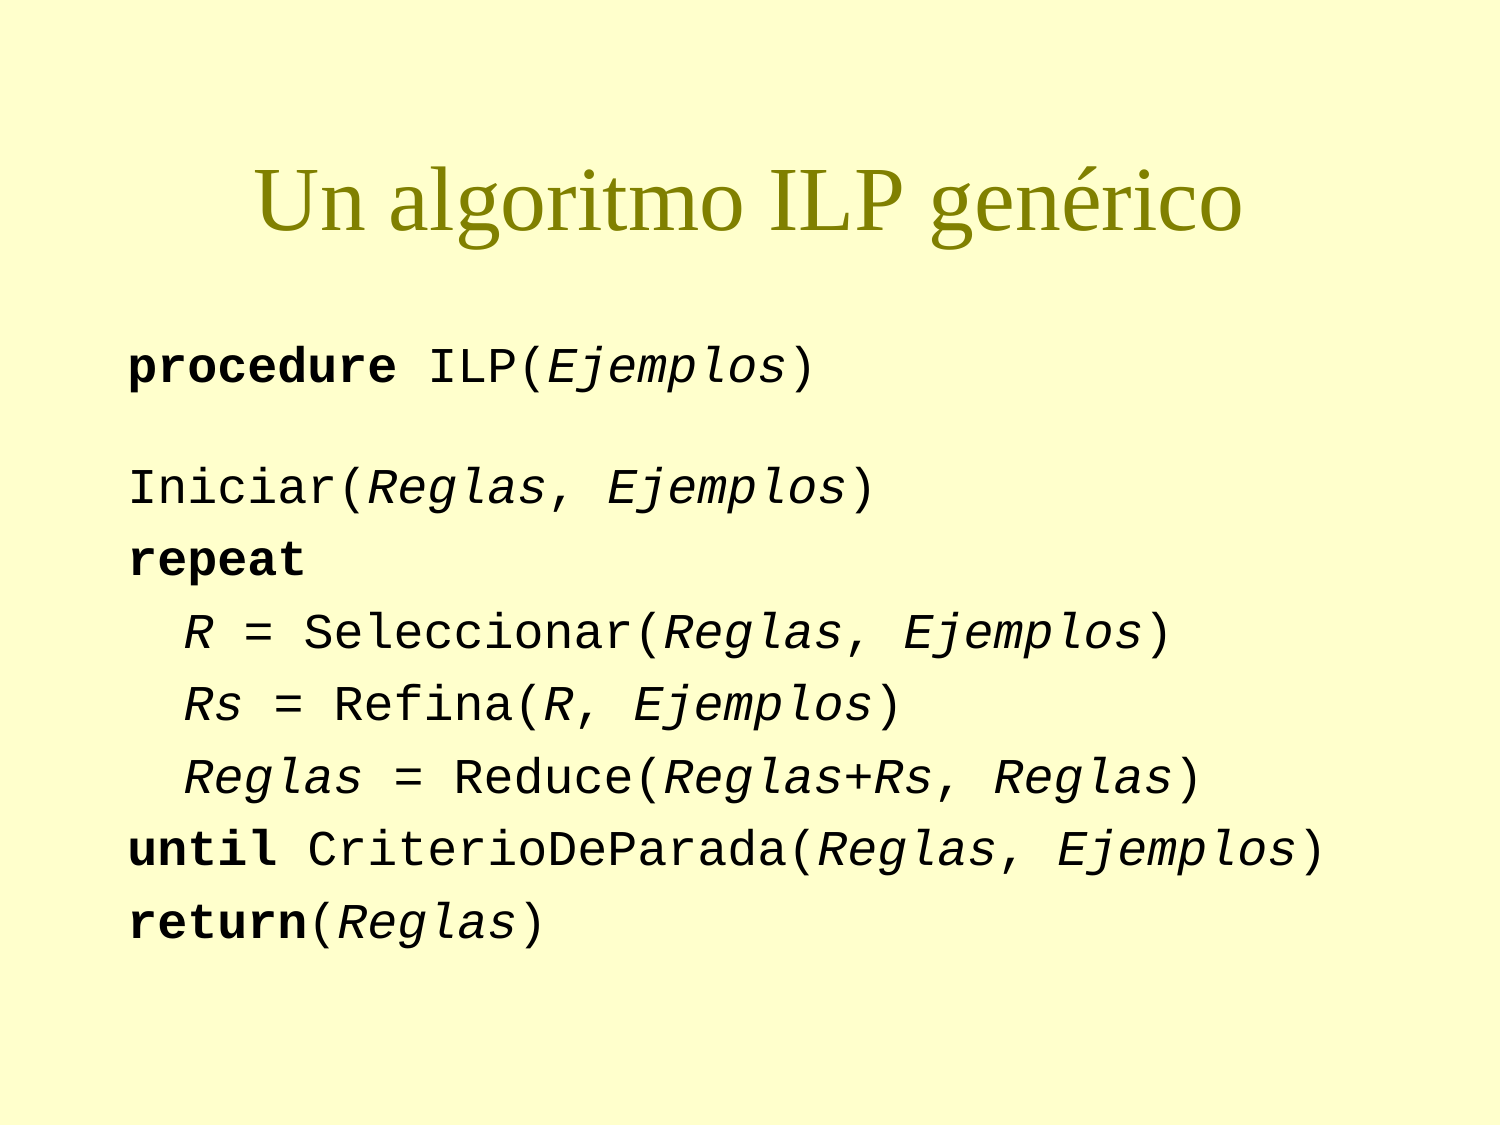

# Un algoritmo ILP genérico
procedure ILP(Ejemplos)
Iniciar(Reglas, Ejemplos)
repeat
	R = Seleccionar(Reglas, Ejemplos)
	Rs = Refina(R, Ejemplos)
	Reglas = Reduce(Reglas+Rs, Reglas)
until CriterioDeParada(Reglas, Ejemplos)
return(Reglas)